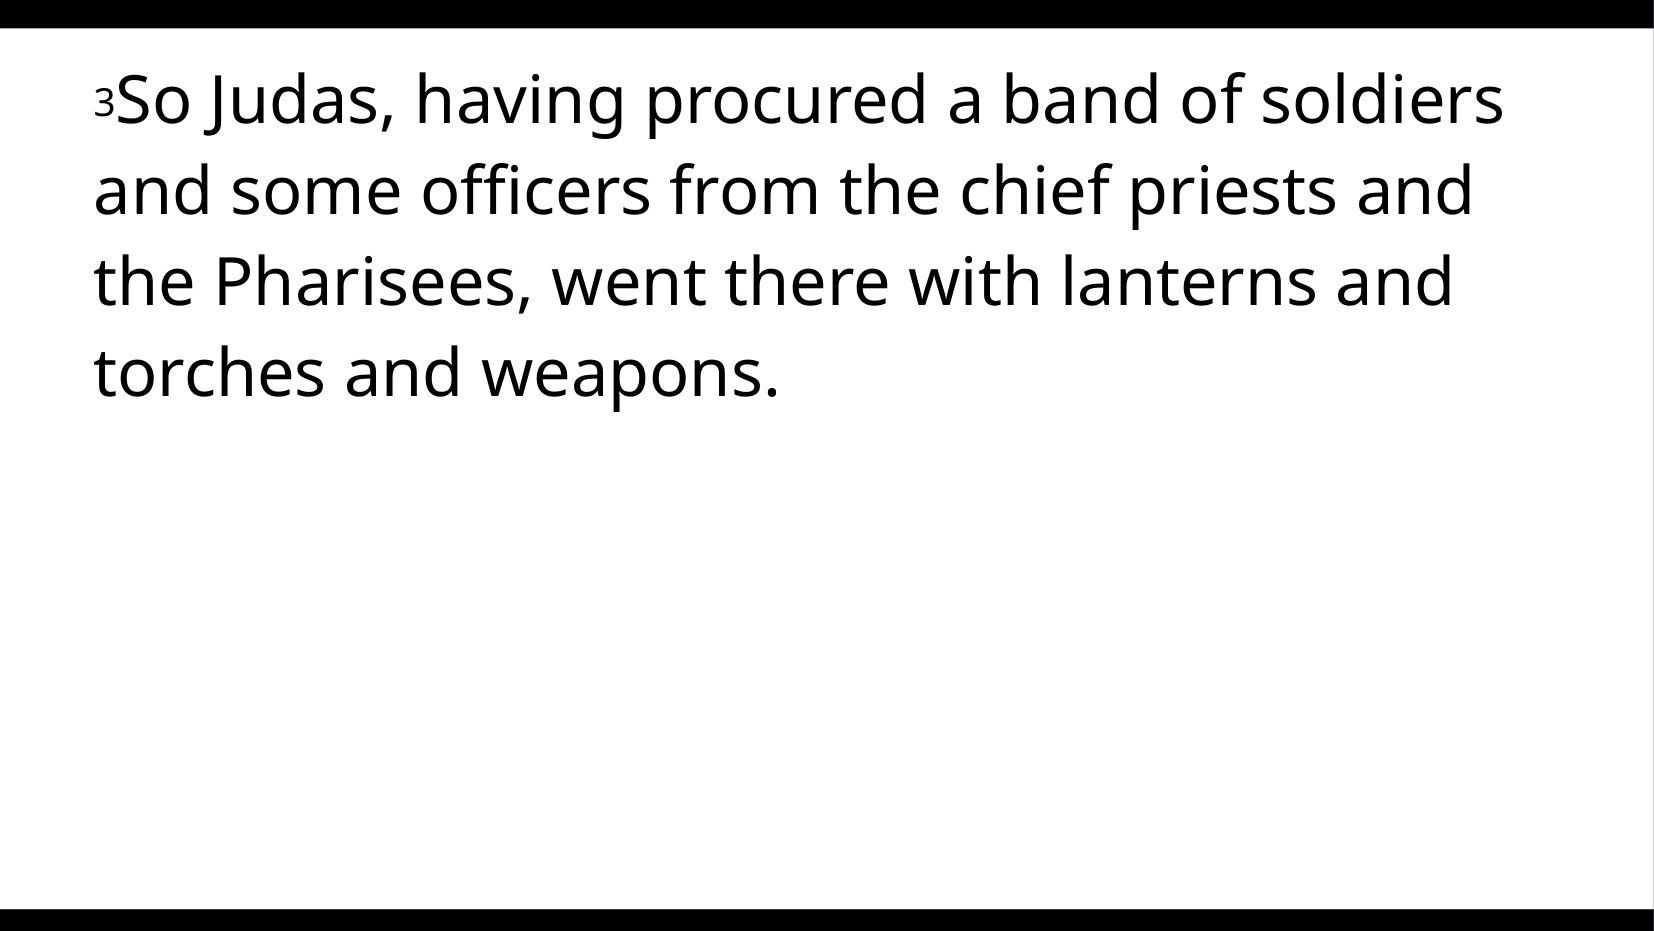

3So Judas, having procured a band of soldiers and some officers from the chief priests and the Pharisees, went there with lanterns and torches and weapons.